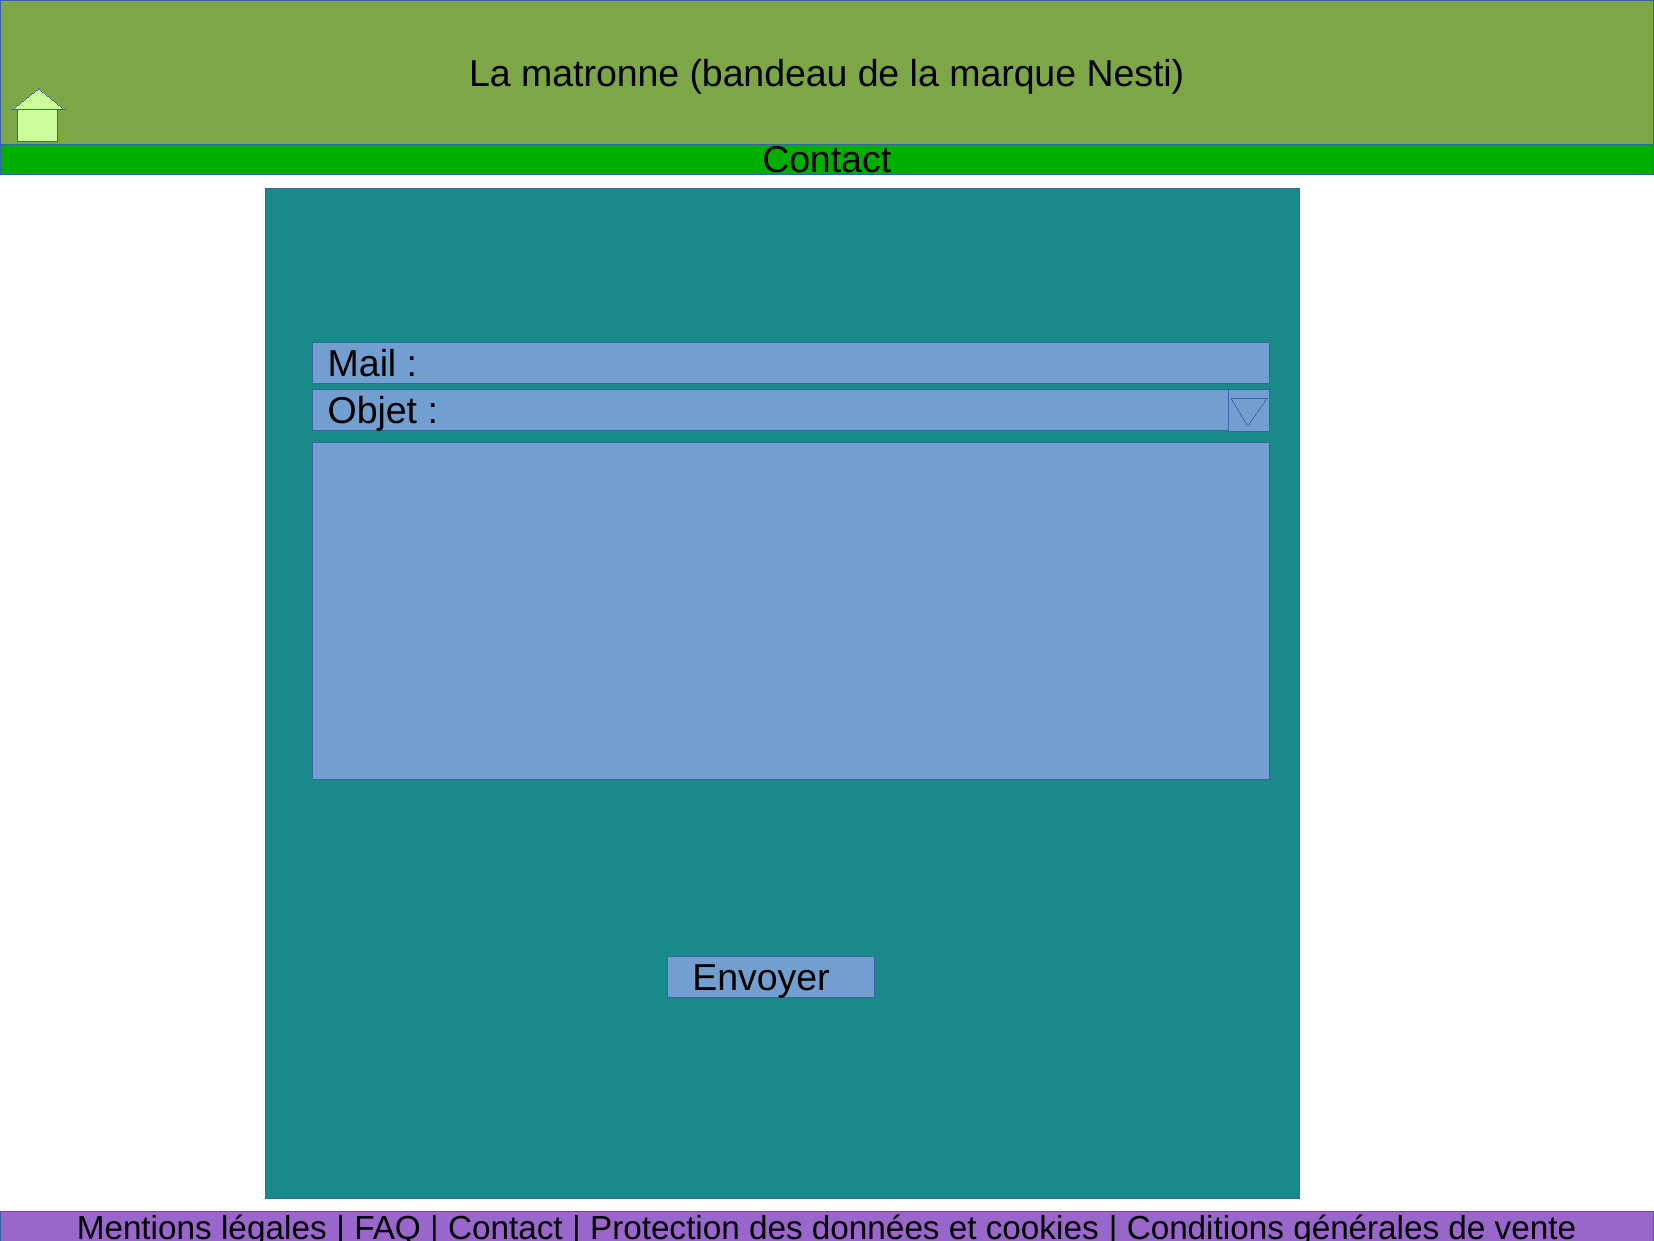

La matronne (bandeau de la marque Nesti)
Contact
Mail :
Objet :
 Envoyer
Mentions légales | FAQ | Contact | Protection des données et cookies | Conditions générales de vente